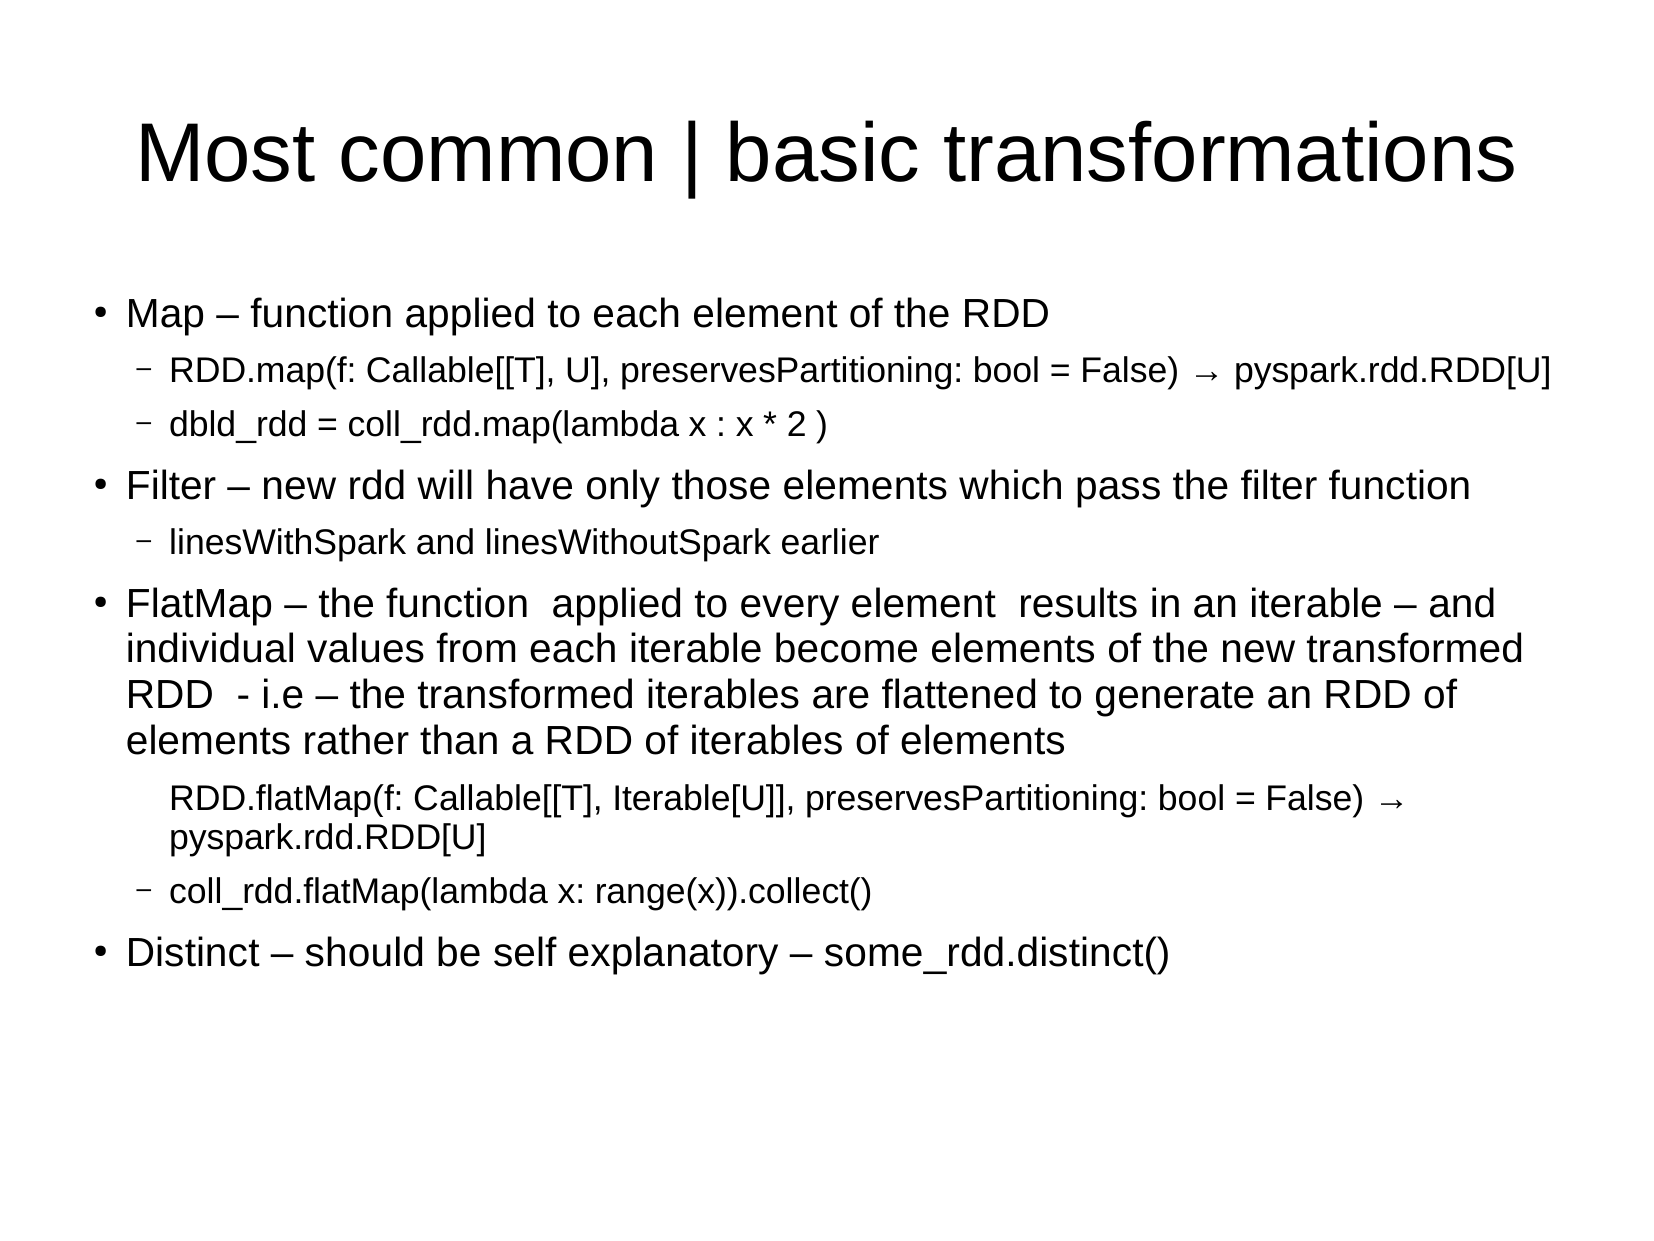

# Most common | basic transformations
Map – function applied to each element of the RDD
RDD.map(f: Callable[[T], U], preservesPartitioning: bool = False) → pyspark.rdd.RDD[U]
dbld_rdd = coll_rdd.map(lambda x : x * 2 )
Filter – new rdd will have only those elements which pass the filter function
linesWithSpark and linesWithoutSpark earlier
FlatMap – the function applied to every element results in an iterable – and individual values from each iterable become elements of the new transformed RDD - i.e – the transformed iterables are flattened to generate an RDD of elements rather than a RDD of iterables of elements
RDD.flatMap(f: Callable[[T], Iterable[U]], preservesPartitioning: bool = False) → pyspark.rdd.RDD[U]
coll_rdd.flatMap(lambda x: range(x)).collect()
Distinct – should be self explanatory – some_rdd.distinct()